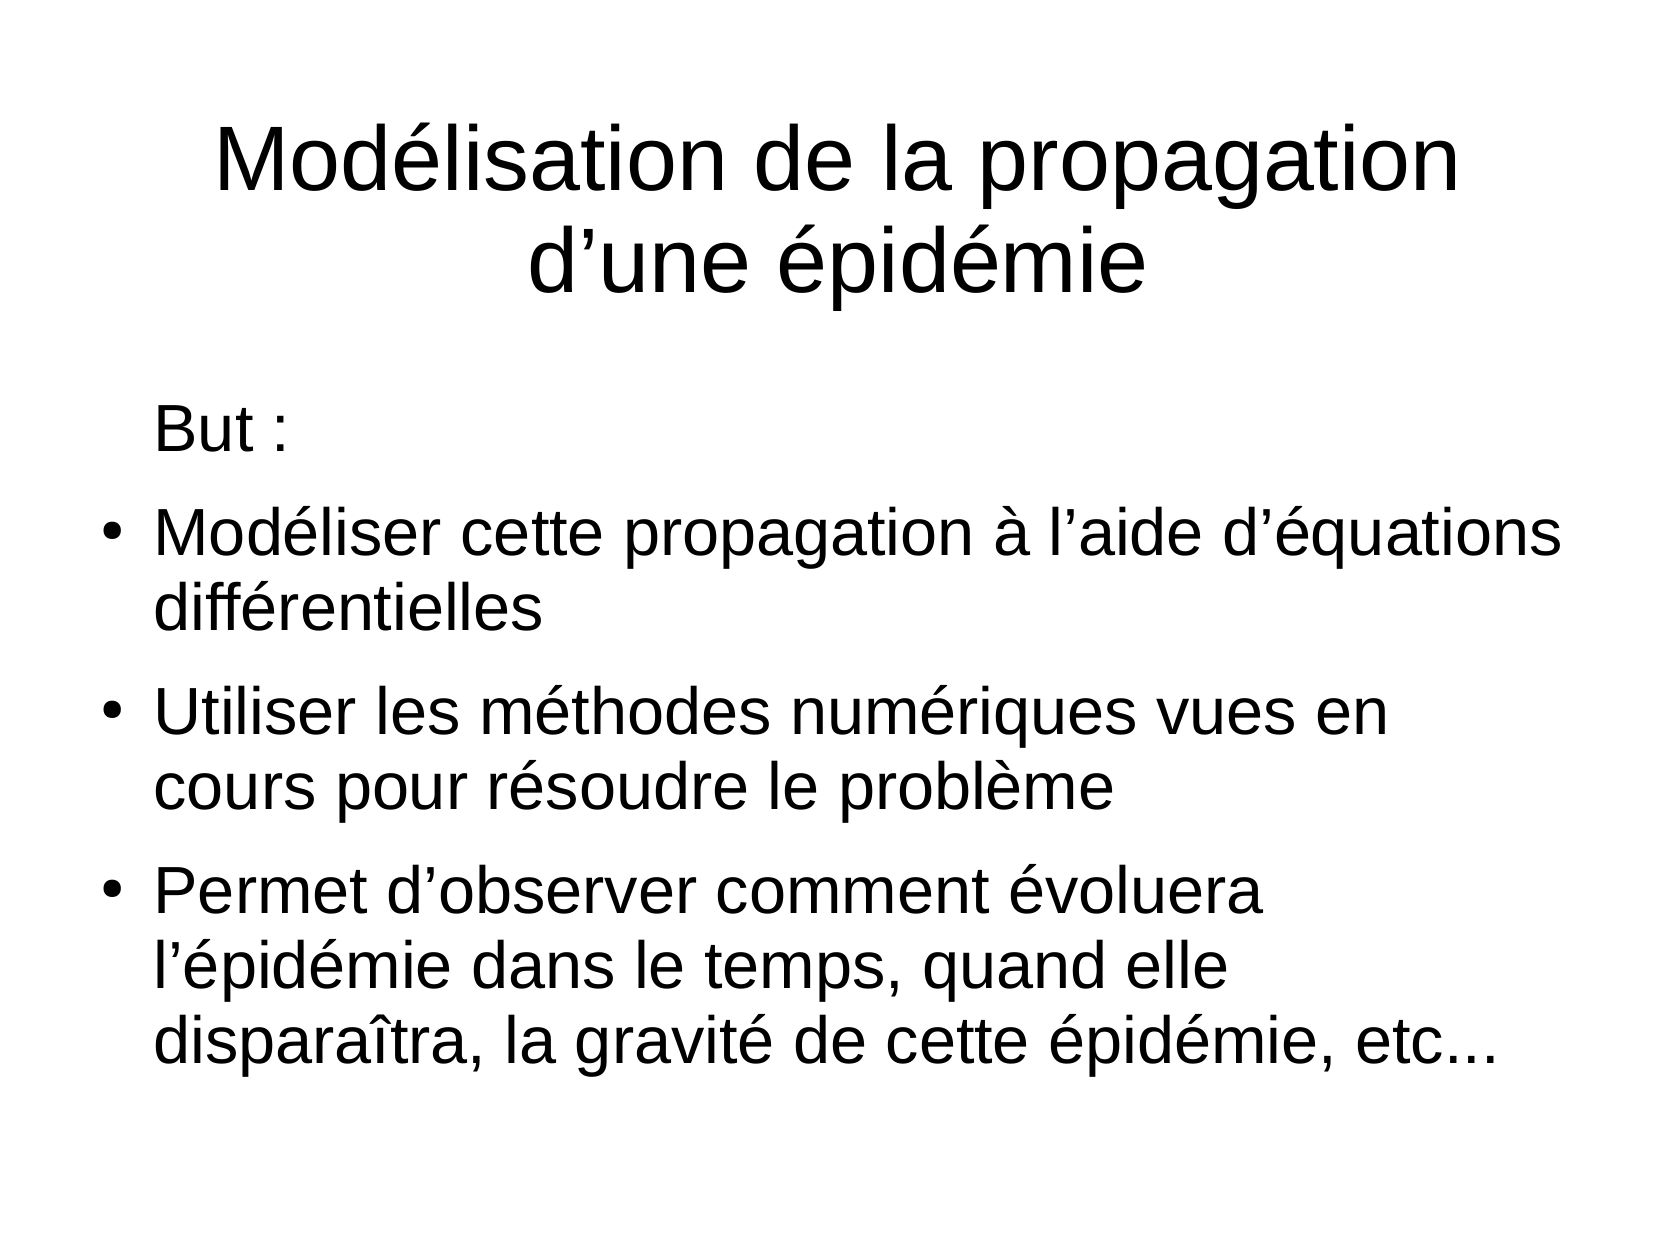

# Modélisation de la propagation d’une épidémie
But :
Modéliser cette propagation à l’aide d’équations différentielles
Utiliser les méthodes numériques vues en cours pour résoudre le problème
Permet d’observer comment évoluera l’épidémie dans le temps, quand elle disparaîtra, la gravité de cette épidémie, etc...